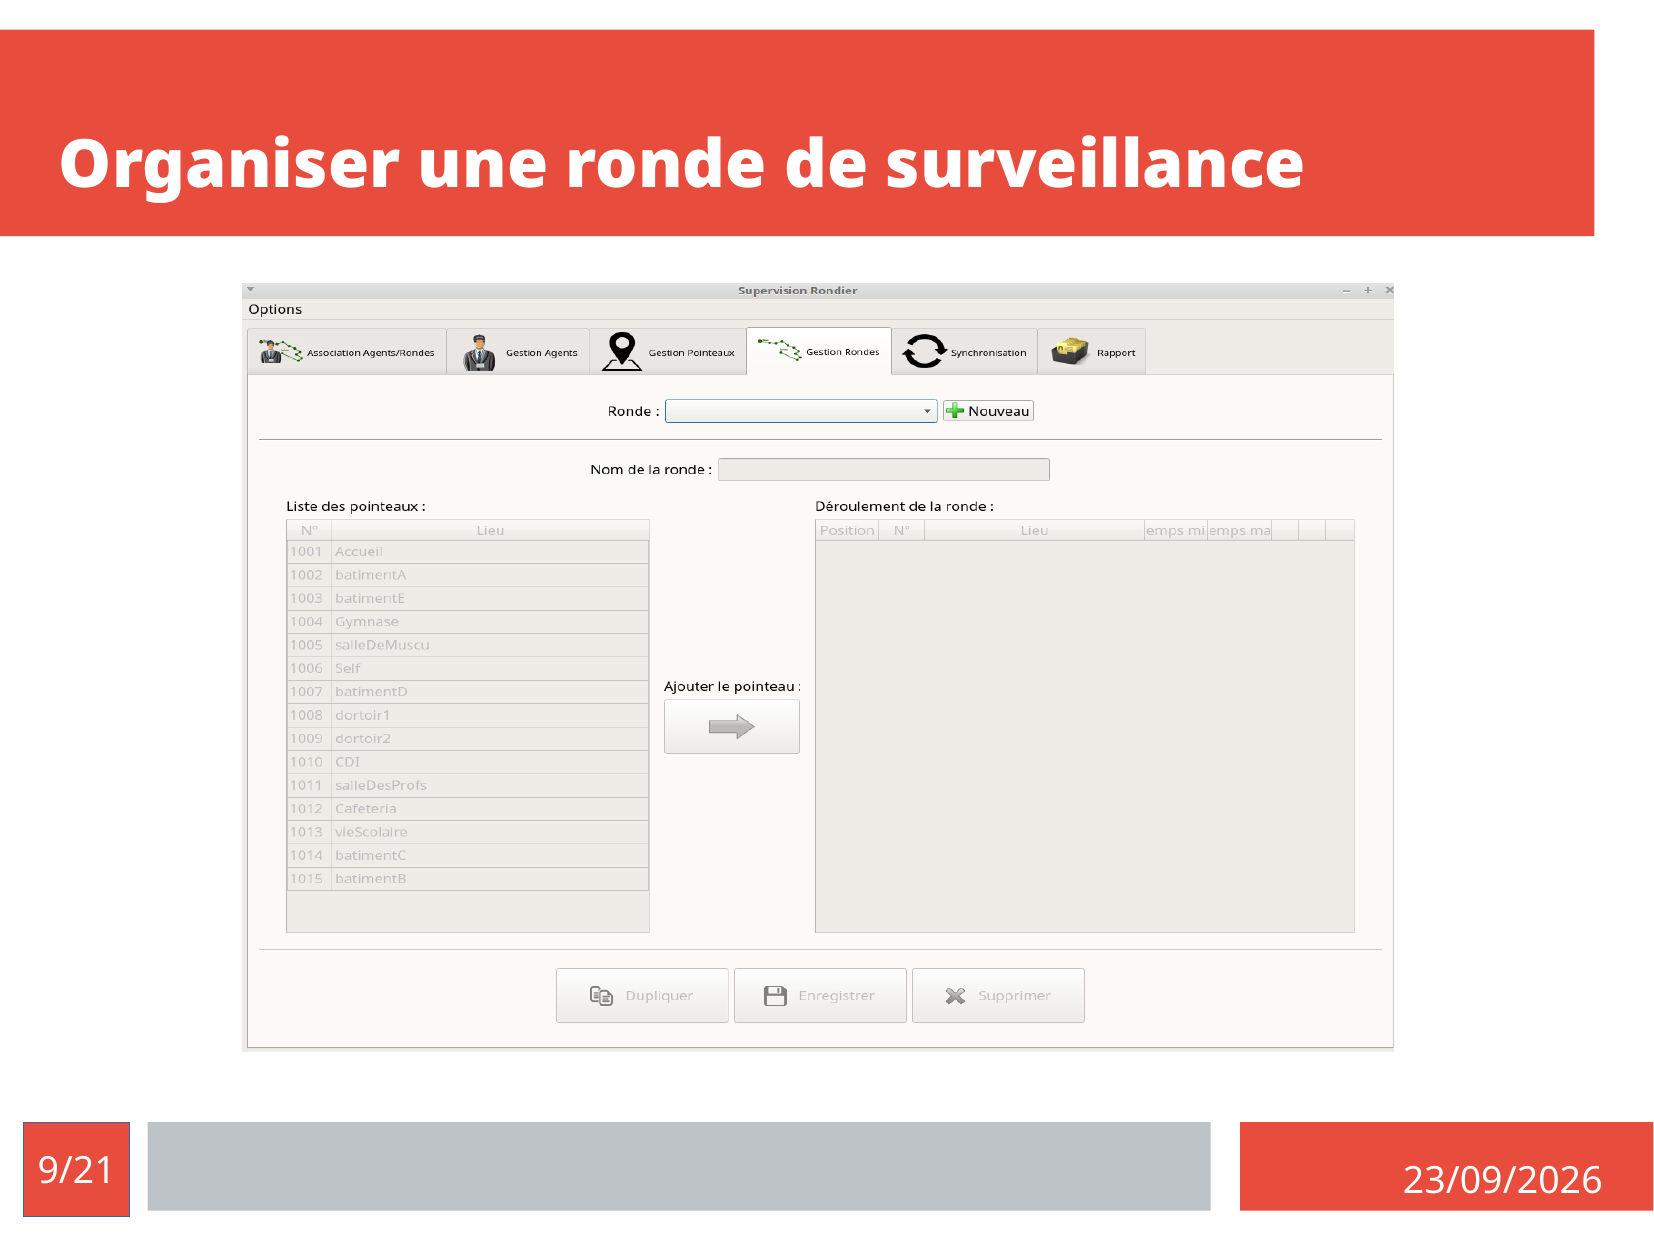

# Organiser une ronde de surveillance
9